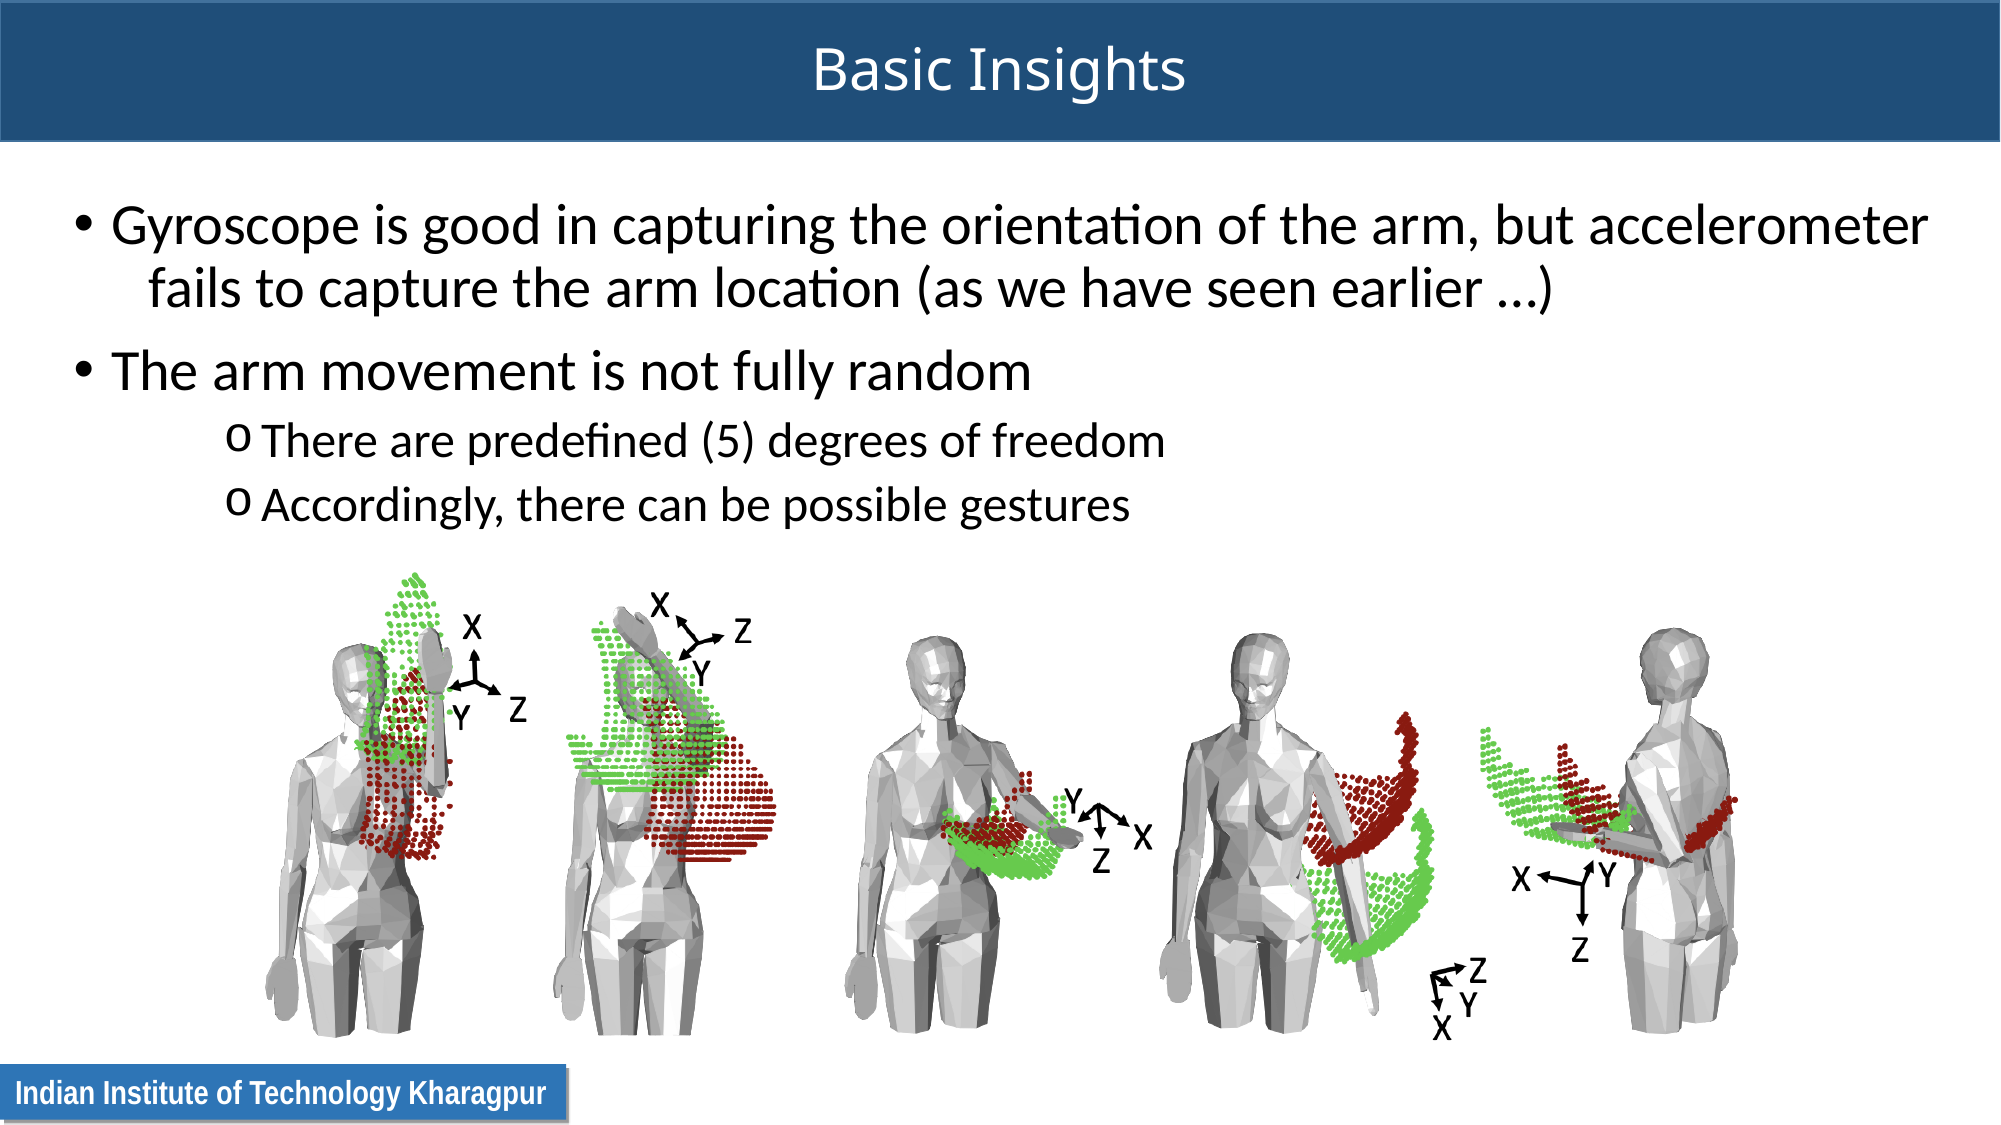

Basic Insights
# Gyroscope is good in capturing the orientation of the arm, but accelerometer fails to capture the arm location (as we have seen earlier …)
The arm movement is not fully random
There are predefined (5) degrees of freedom
Accordingly, there can be possible gestures